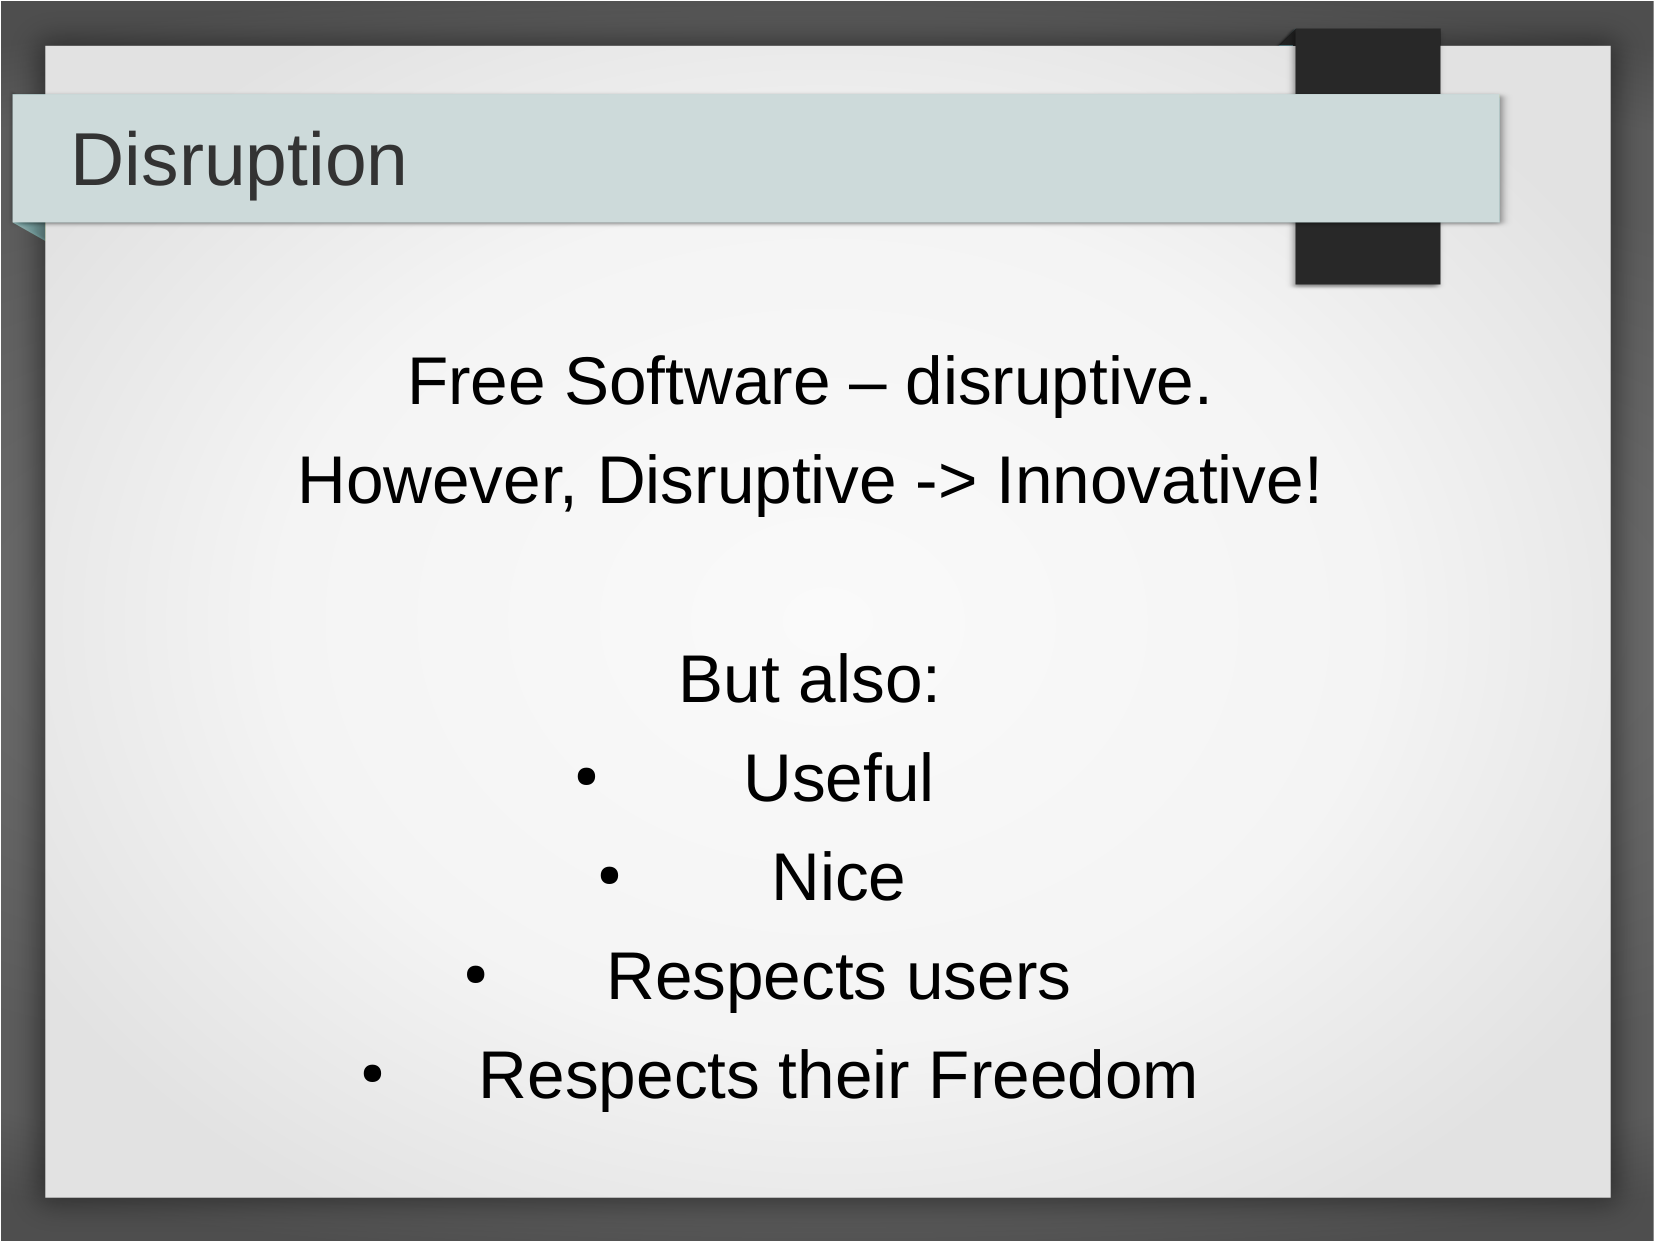

# Disruption
Free Software – disruptive.
However, Disruptive -> Innovative!
But also:
Useful
Nice
Respects users
Respects their Freedom